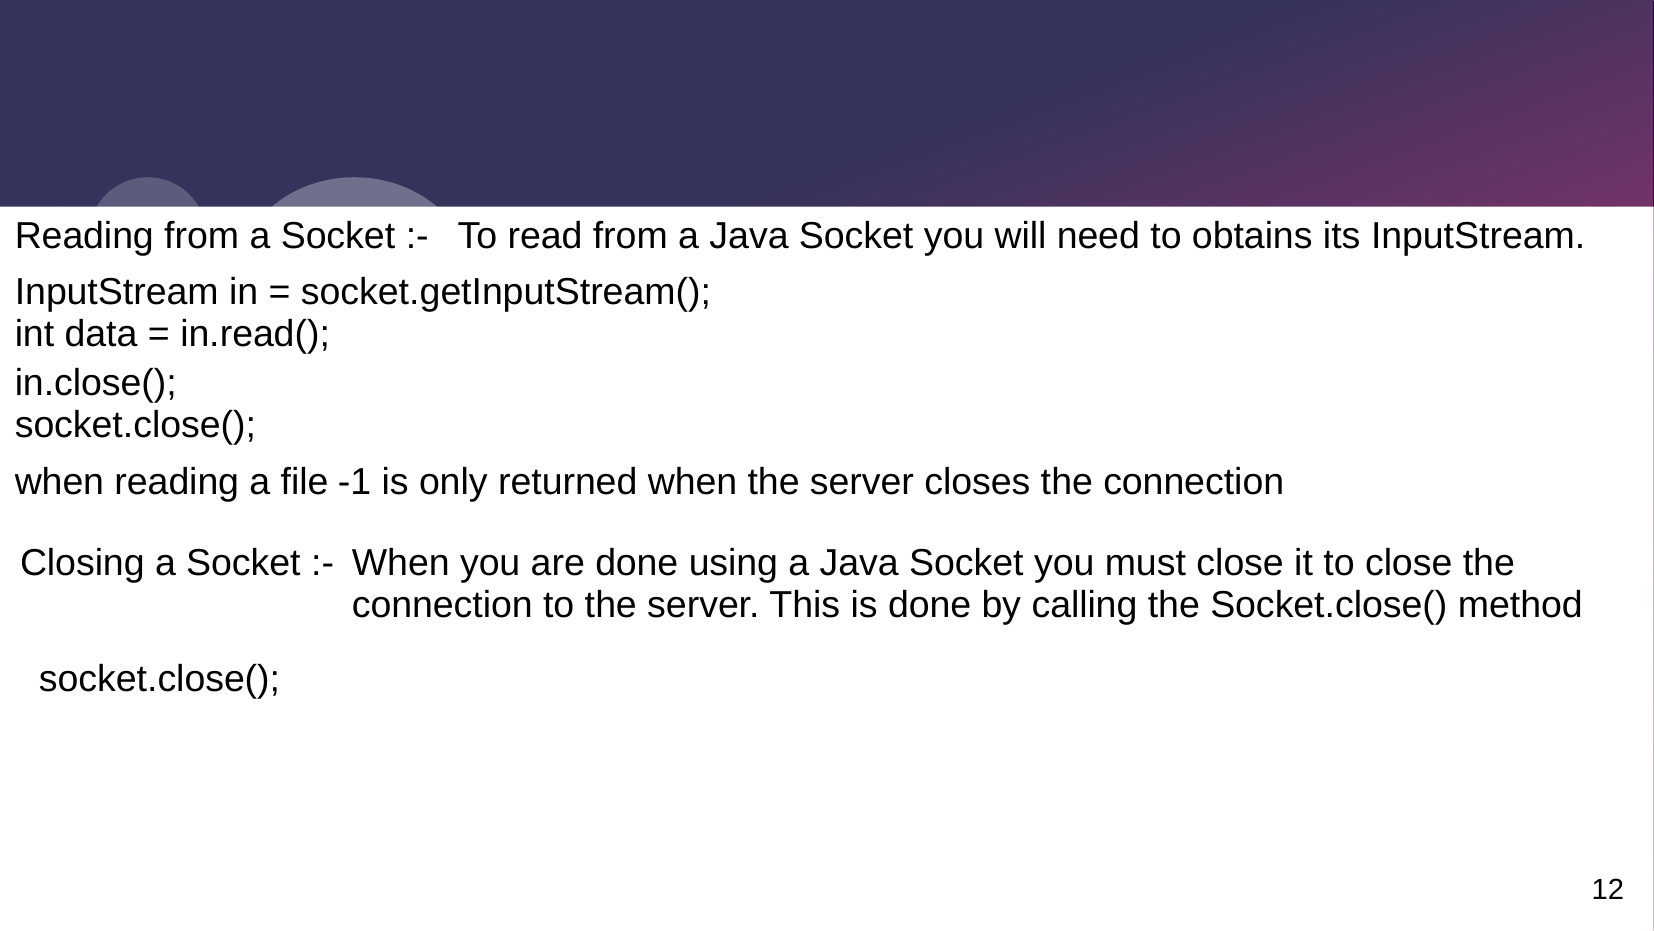

Reading from a Socket :-
To read from a Java Socket you will need to obtains its InputStream.
InputStream in = socket.getInputStream();
int data = in.read();
in.close();
socket.close();
when reading a file
 -1 is only returned when the server closes the connection
Closing a Socket :-
When you are done using a Java Socket you must close it to close the connection to the server. This is done by calling the Socket.close() method
socket.close();